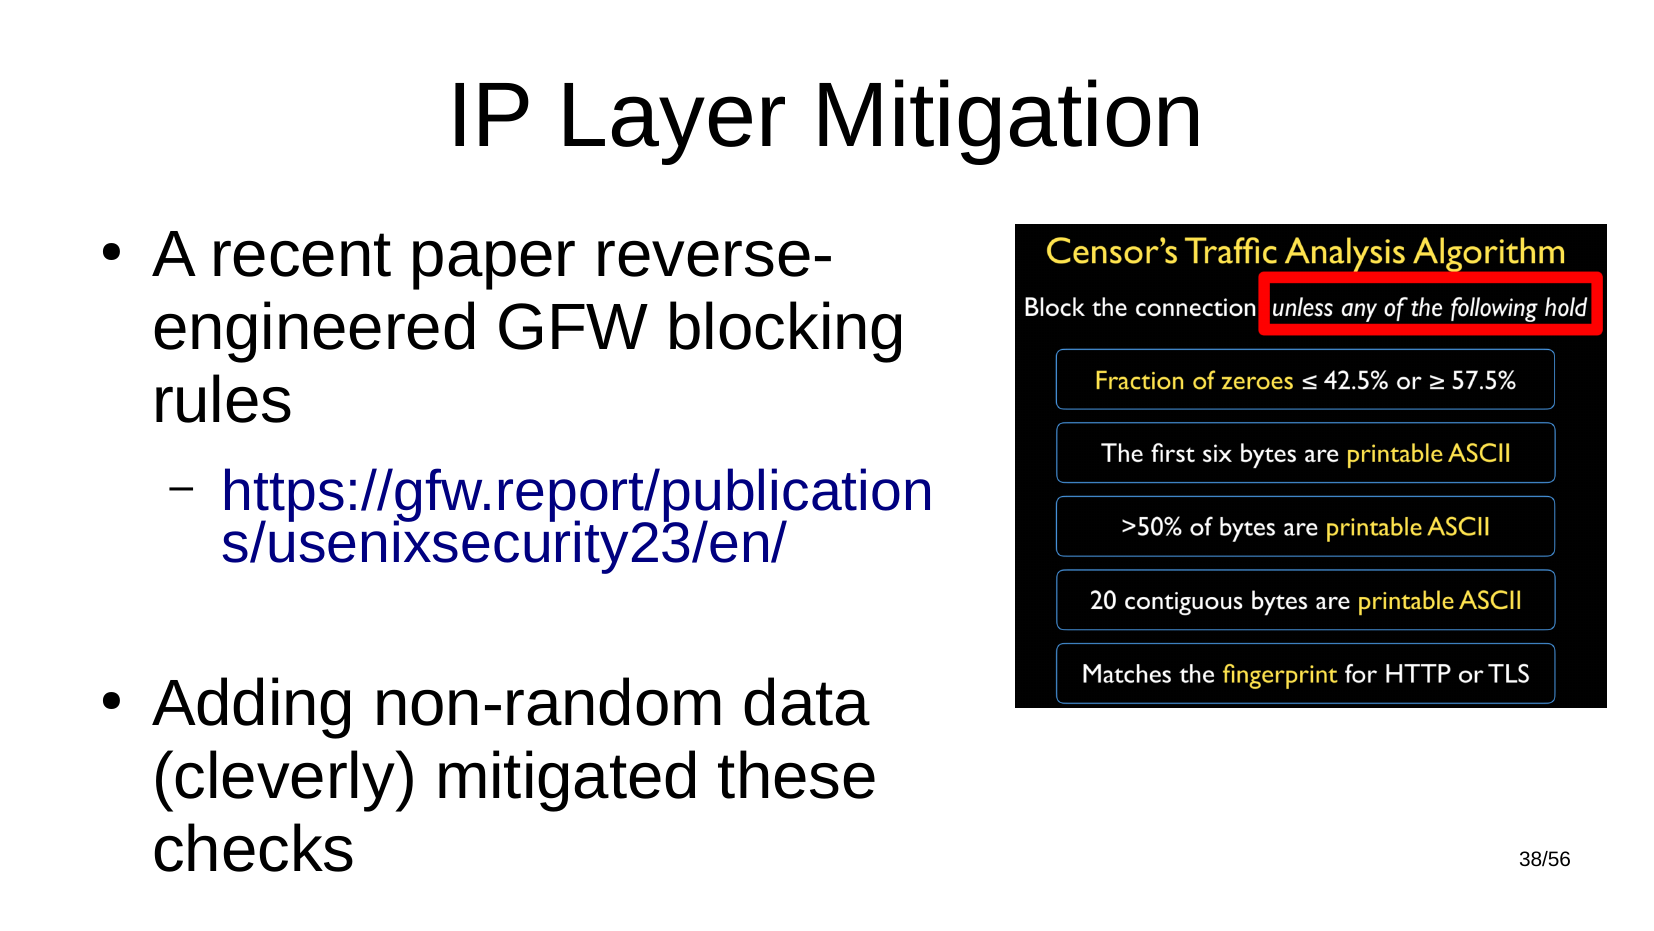

# IP Layer Mitigation
A recent paper reverse-engineered GFW blocking rules
https://gfw.report/publications/usenixsecurity23/en/
Adding non-random data (cleverly) mitigated these checks
38